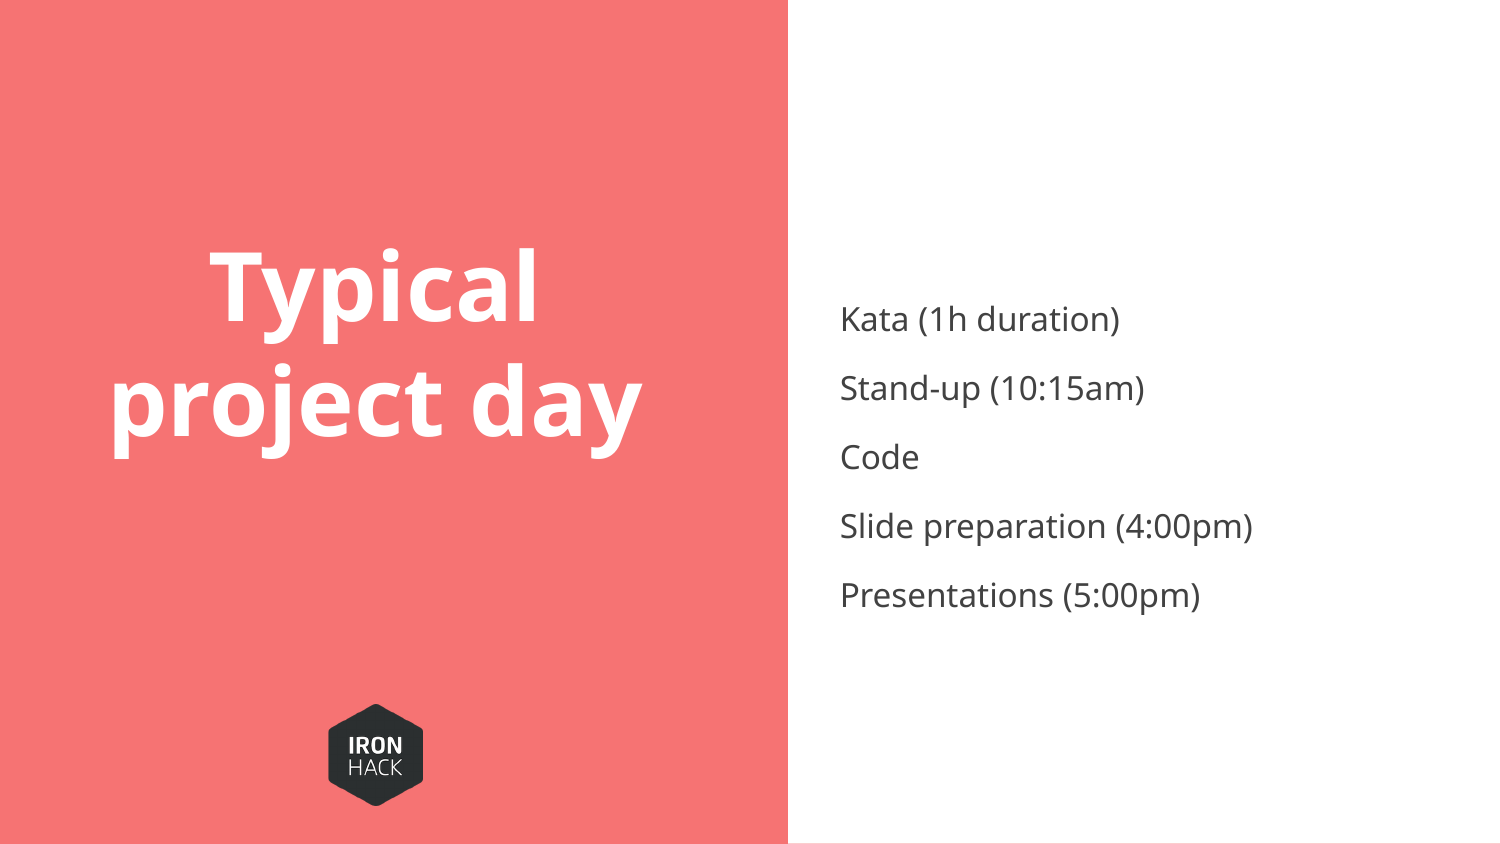

Kata (1h duration)
Stand-up (10:15am)
Code
Slide preparation (4:00pm)
Presentations (5:00pm)
# Typical project day